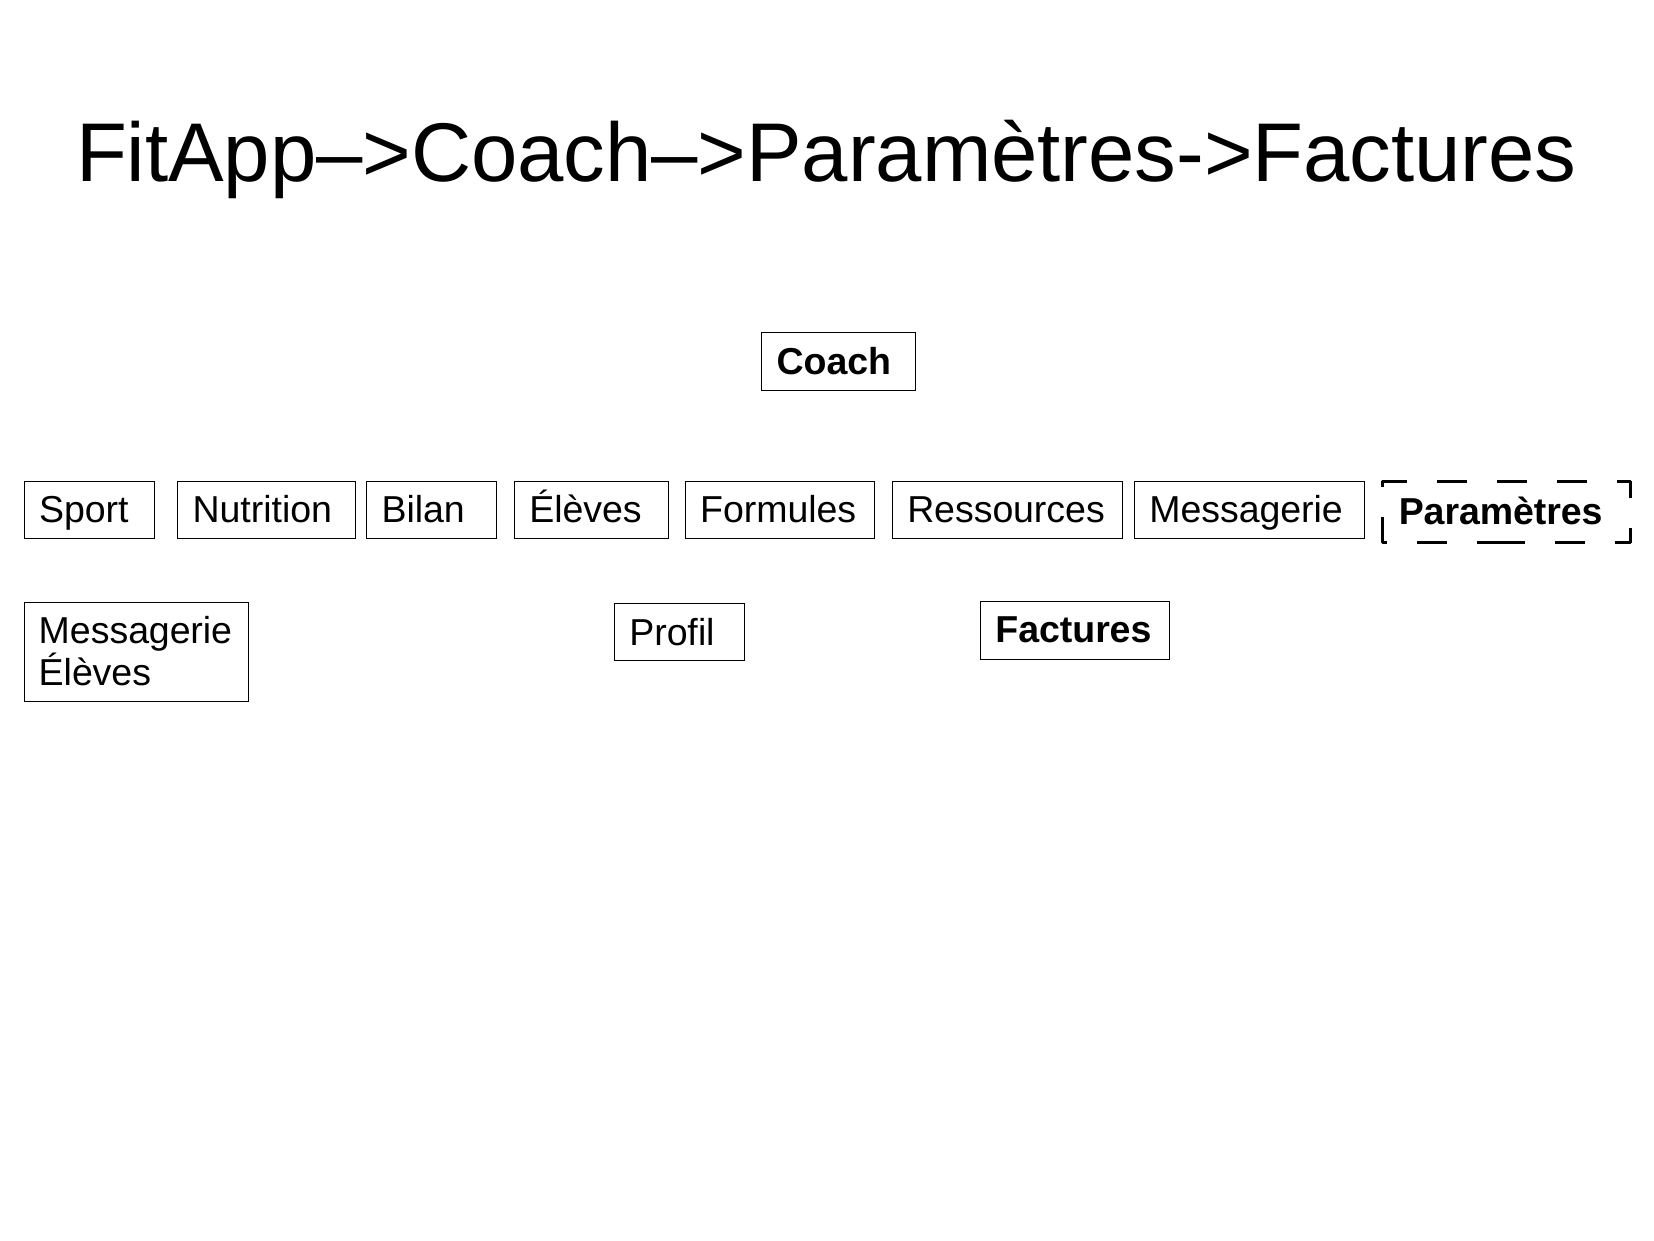

# FitApp–>Coach–>Paramètres->Factures
Coach
Sport
Nutrition
Bilan
Élèves
Formules
Ressources
Messagerie
Paramètres
Factures
Messagerie
Élèves
Profil